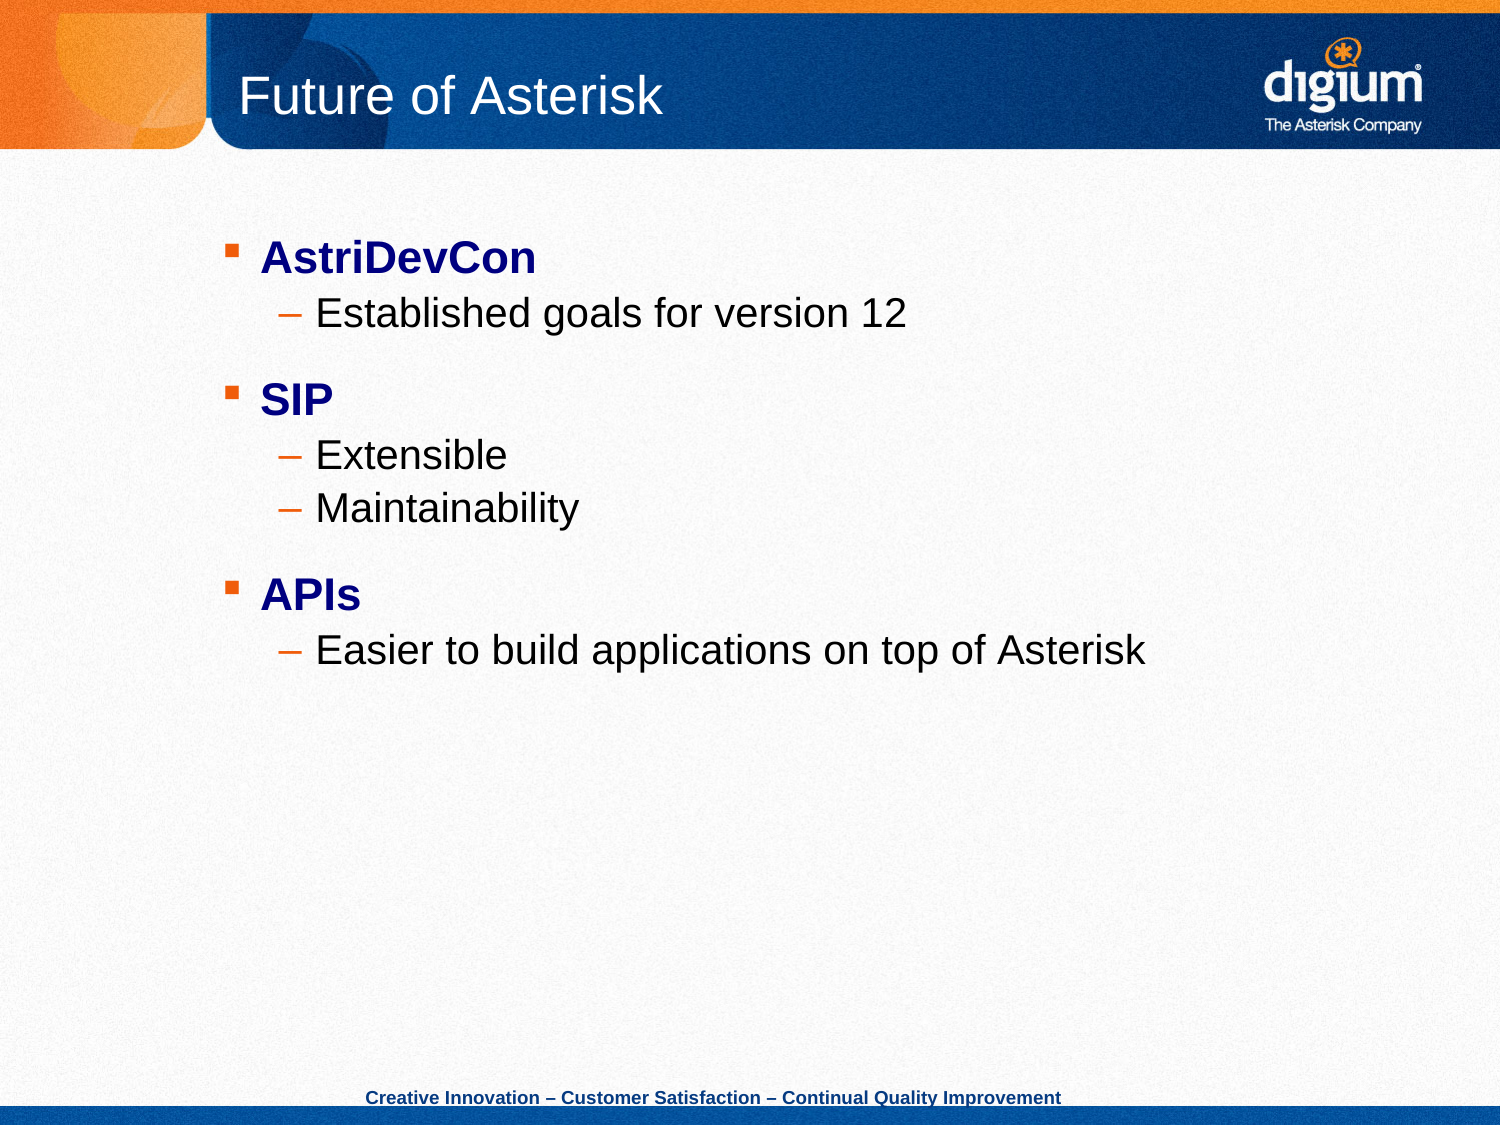

# Future of Asterisk
AstriDevCon
Established goals for version 12
SIP
Extensible
Maintainability
APIs
Easier to build applications on top of Asterisk